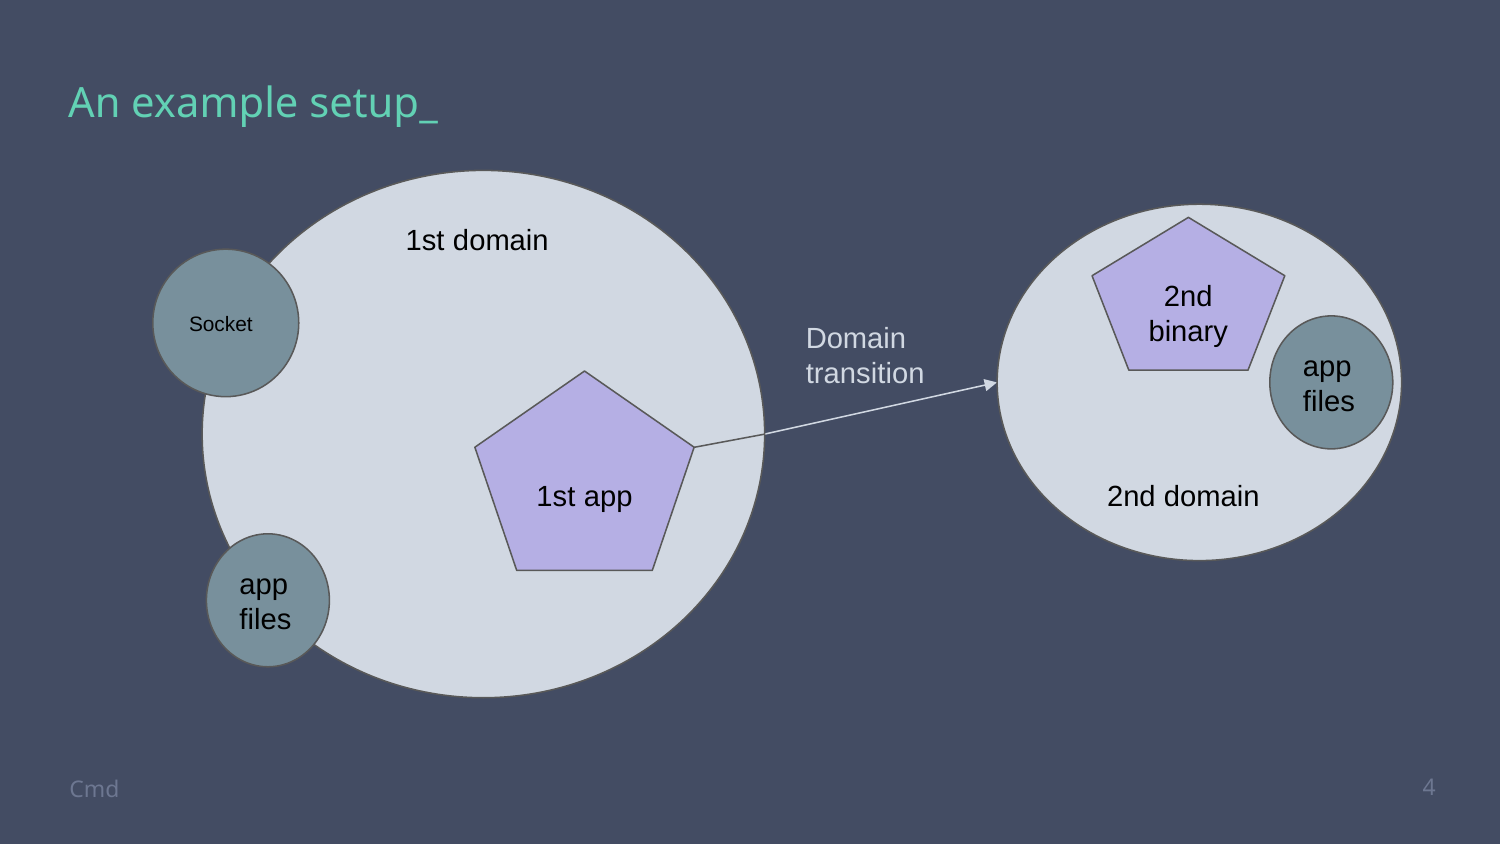

# An example setup_
1st domain
Socket
1st app
app files
2nd binary
Domain transition
app files
2nd domain